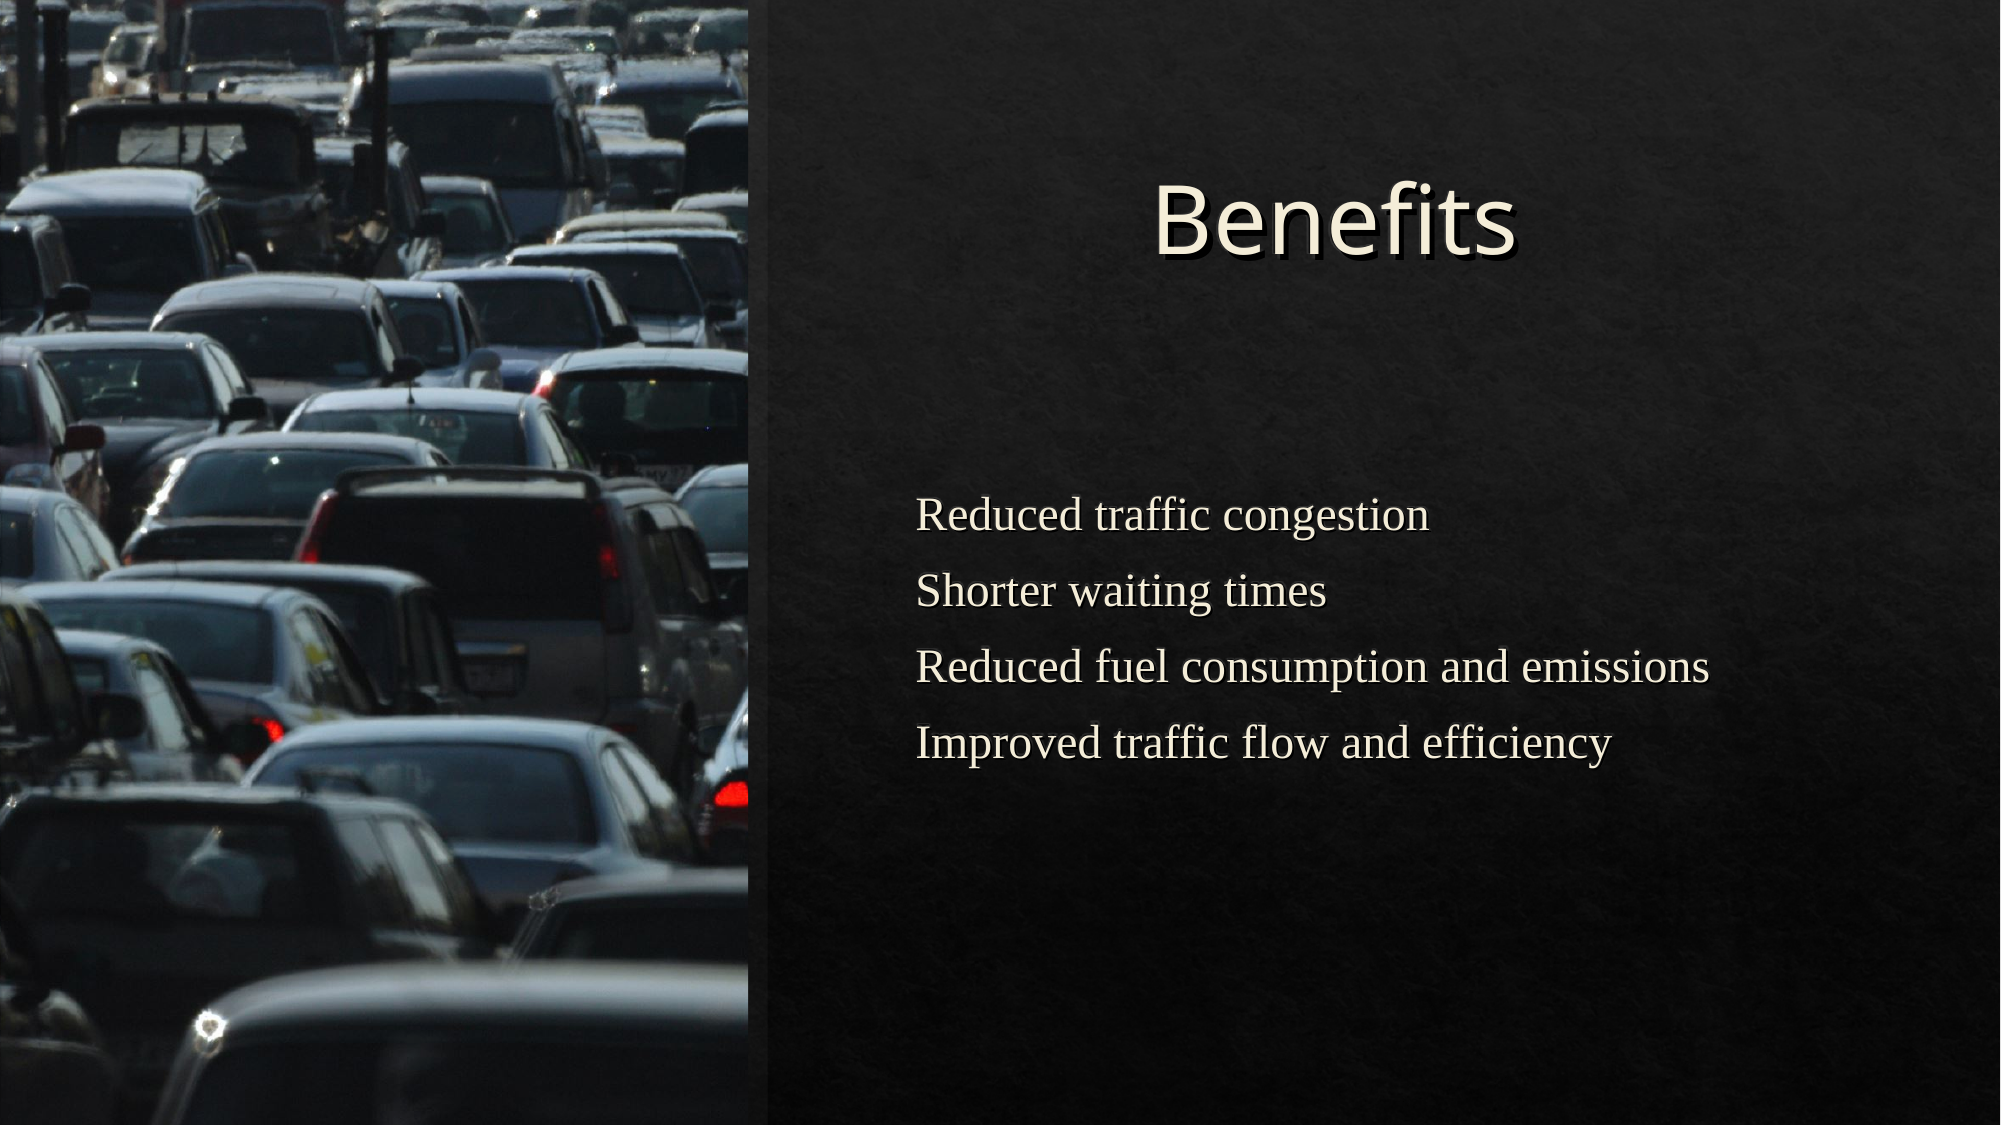

# Benefits
Reduced traffic congestion
Shorter waiting times
Reduced fuel consumption and emissions
Improved traffic flow and efficiency